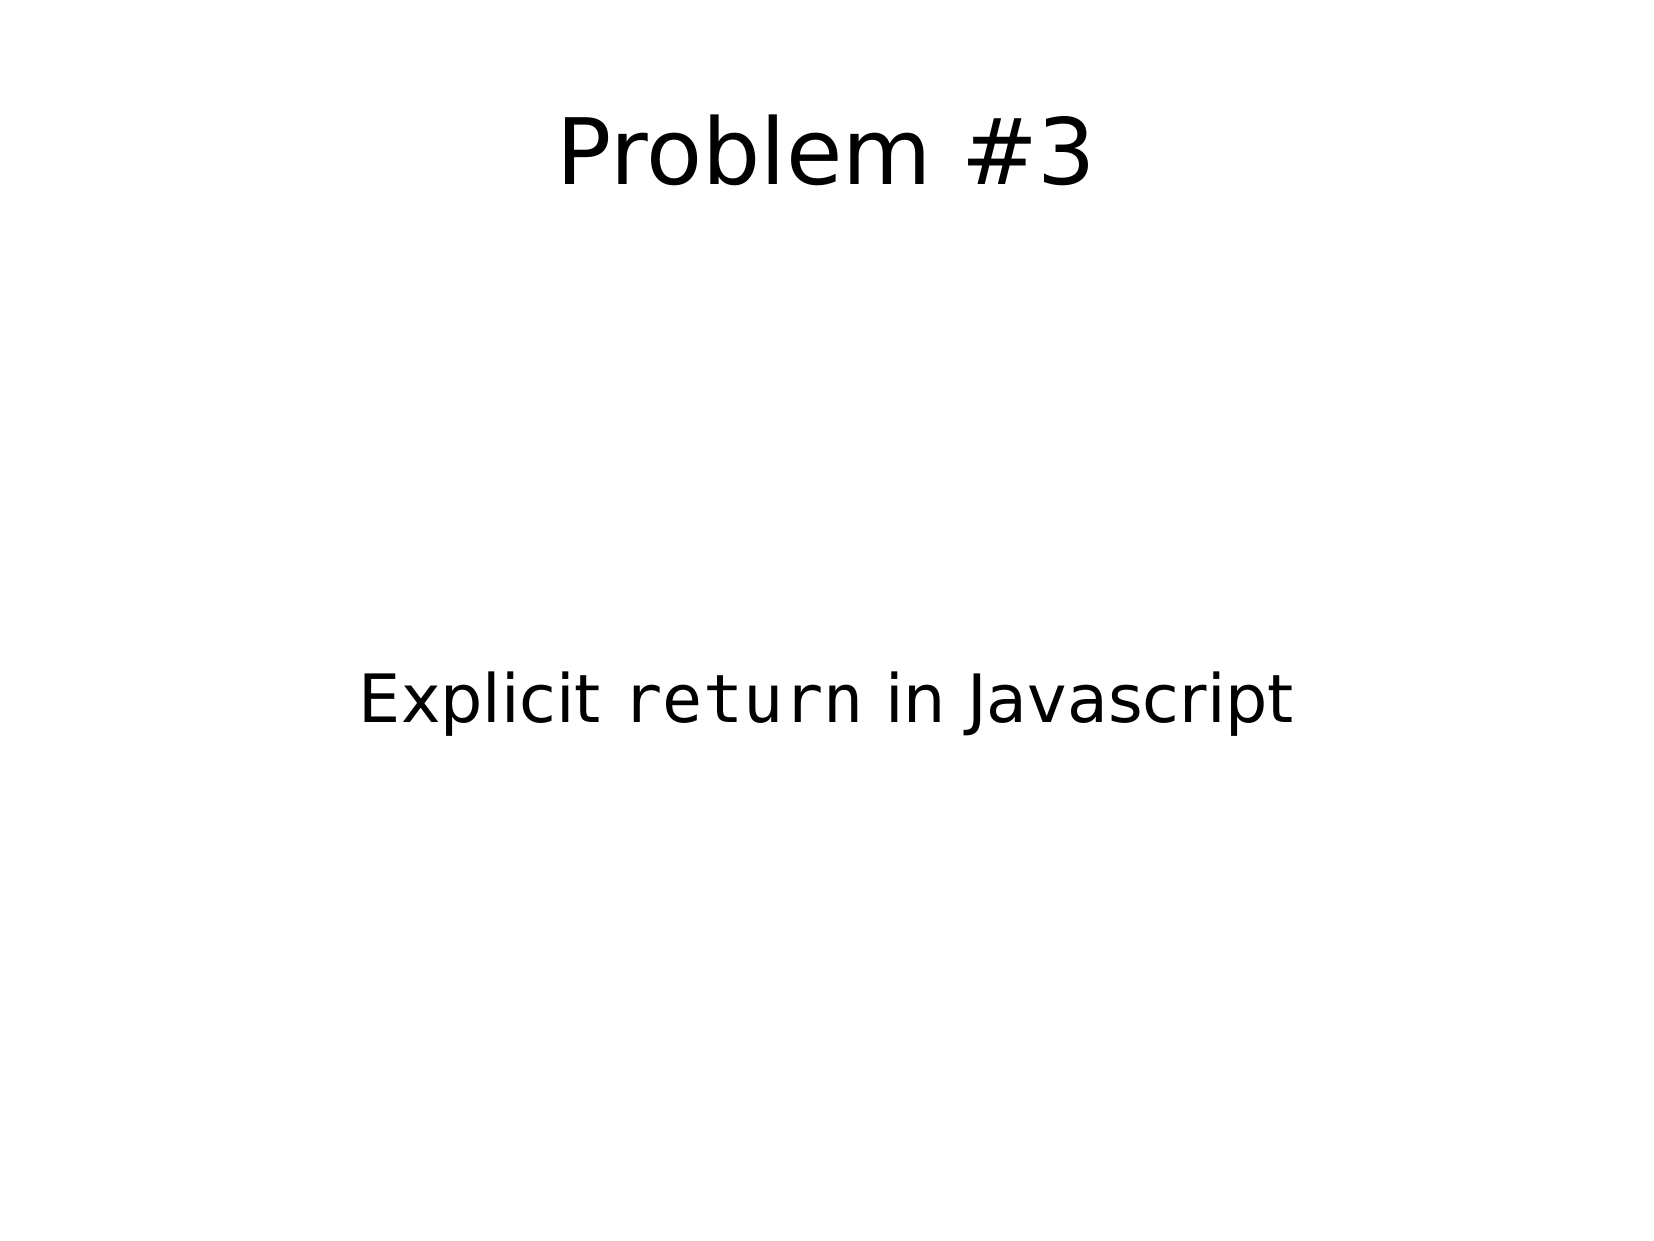

# Problem #3
Explicit return in Javascript